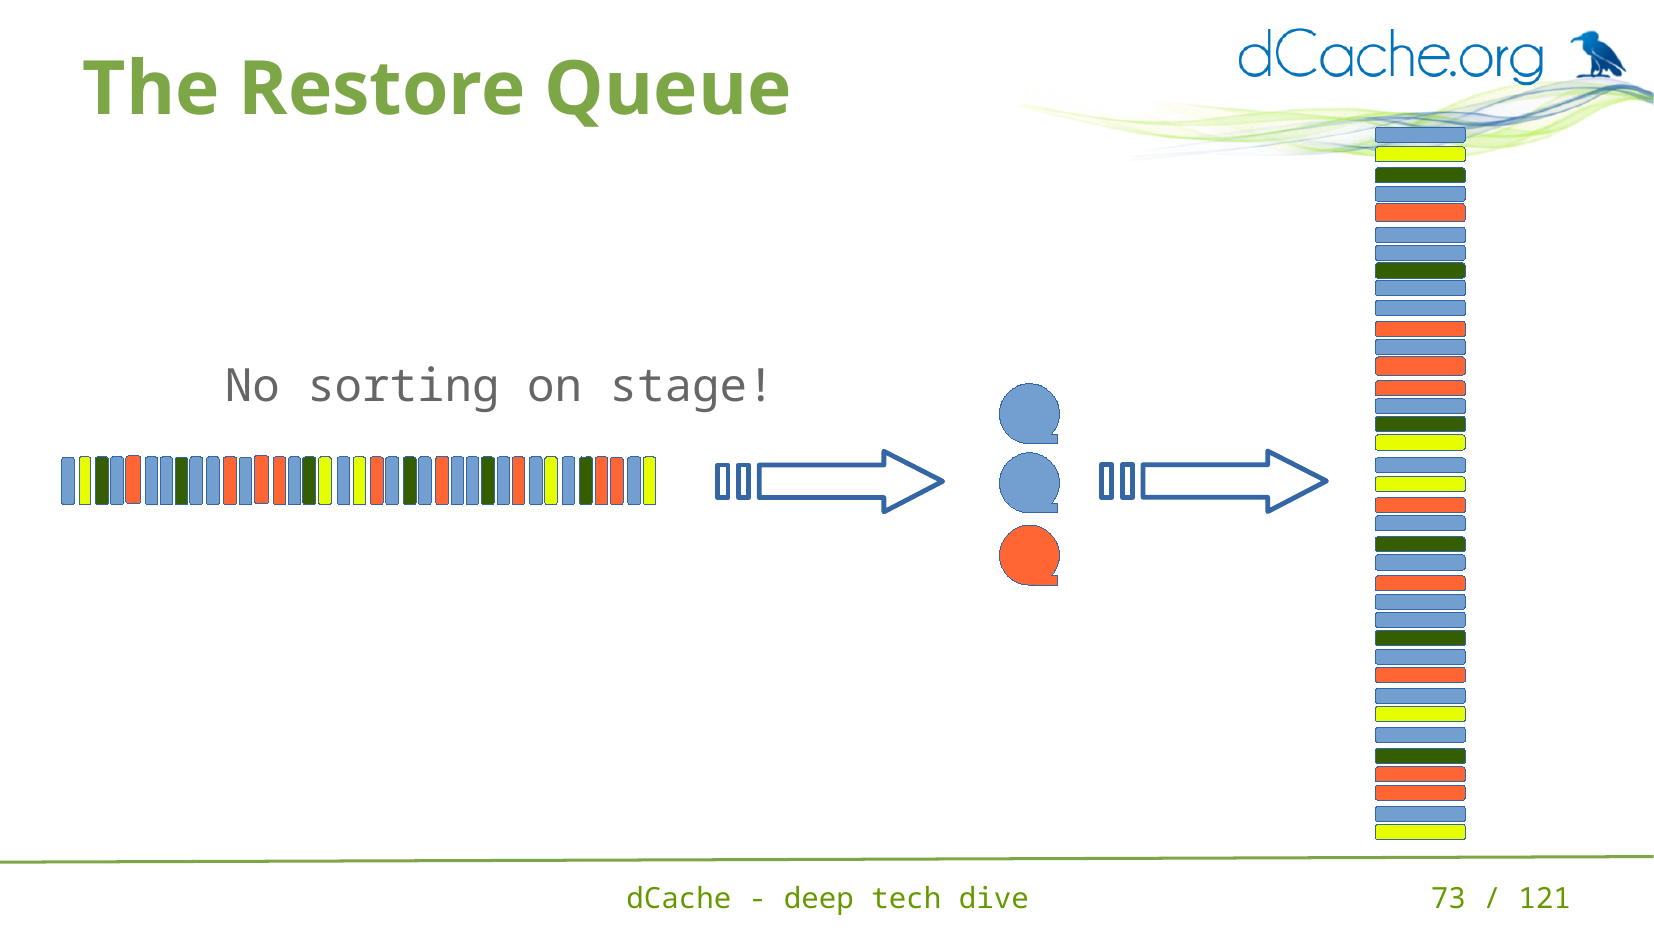

# The Restore Queue
No sorting on stage!
dCache - deep tech dive
73